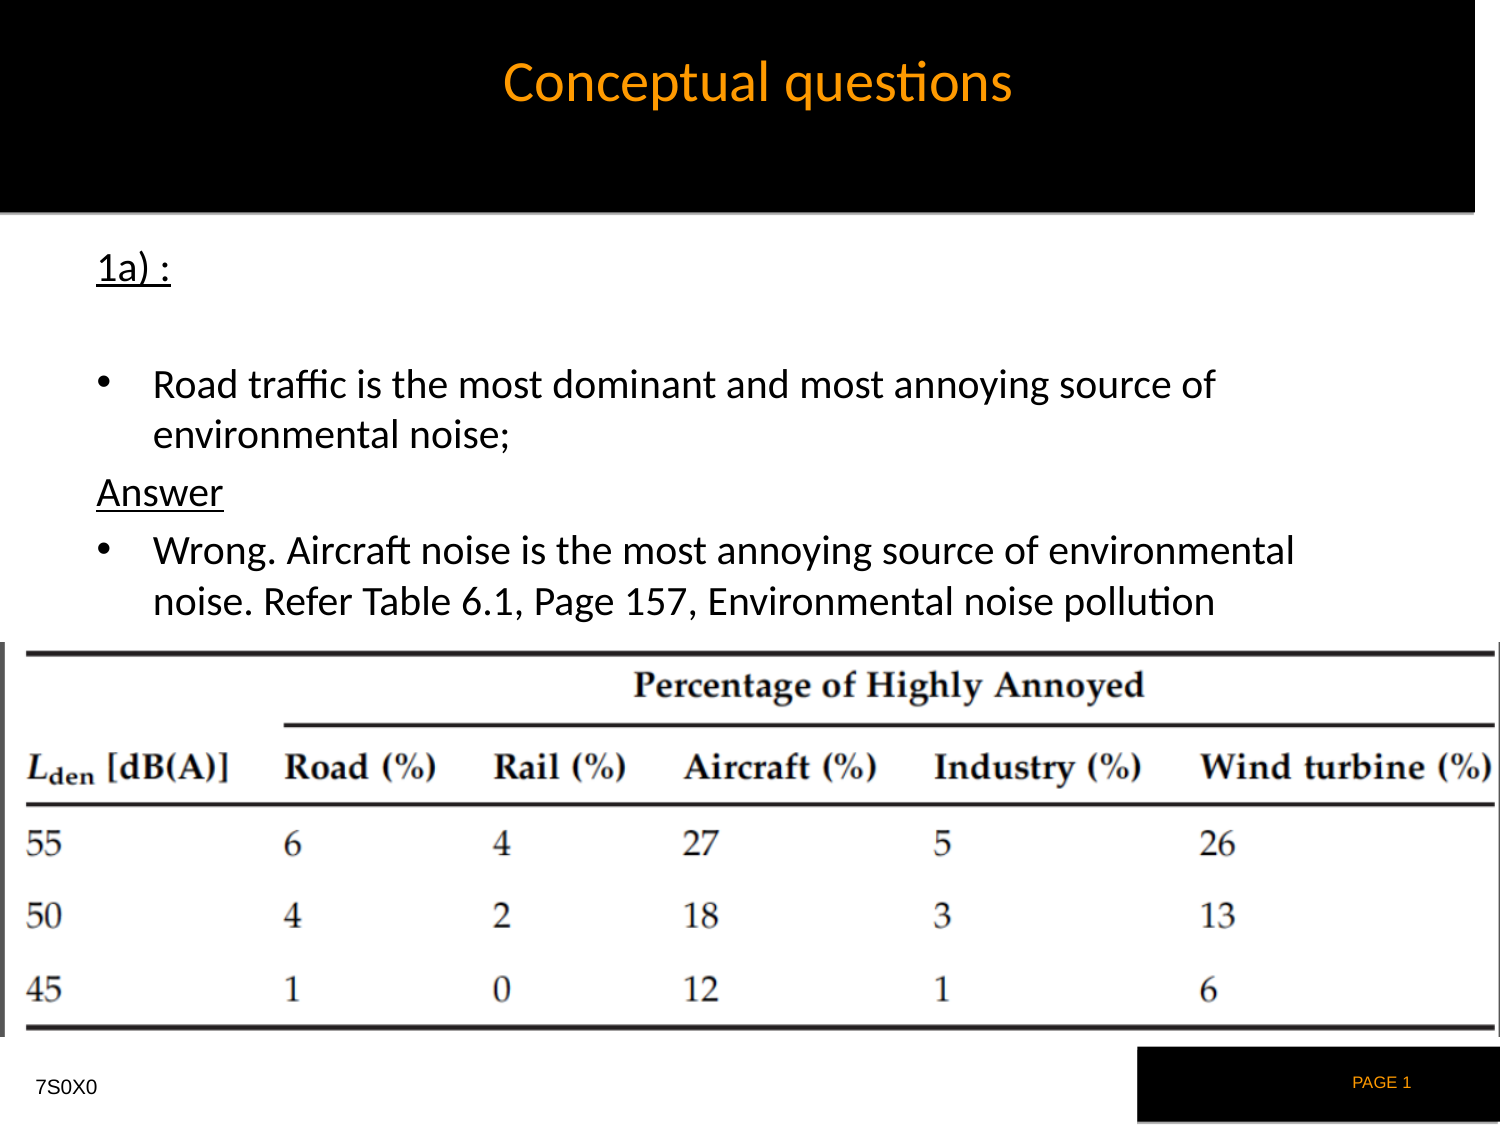

# Conceptual questions
1a) :
Road traffic is the most dominant and most annoying source of environmental noise;
Answer
Wrong. Aircraft noise is the most annoying source of environmental noise. Refer Table 6.1, Page 157, Environmental noise pollution
PAGE 1
7S0X0
2017/02/09
PAGE